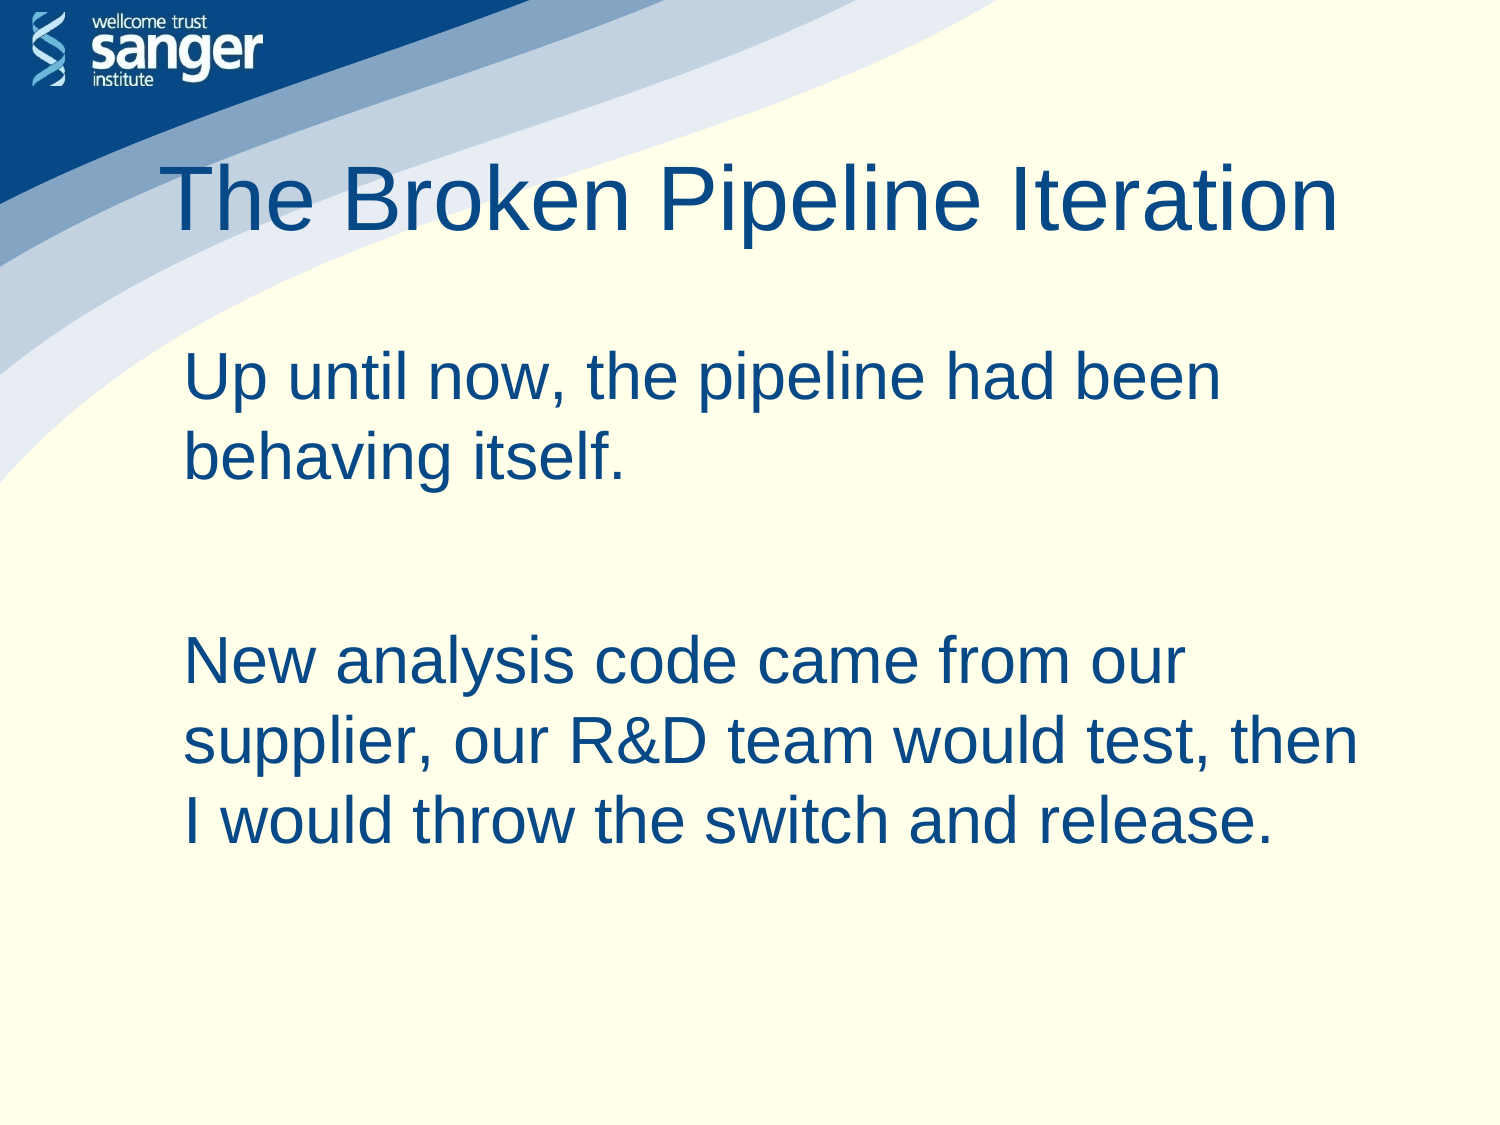

# The Broken Pipeline Iteration
Up until now, the pipeline had been behaving itself.
New analysis code came from our supplier, our R&D team would test, then I would throw the switch and release.